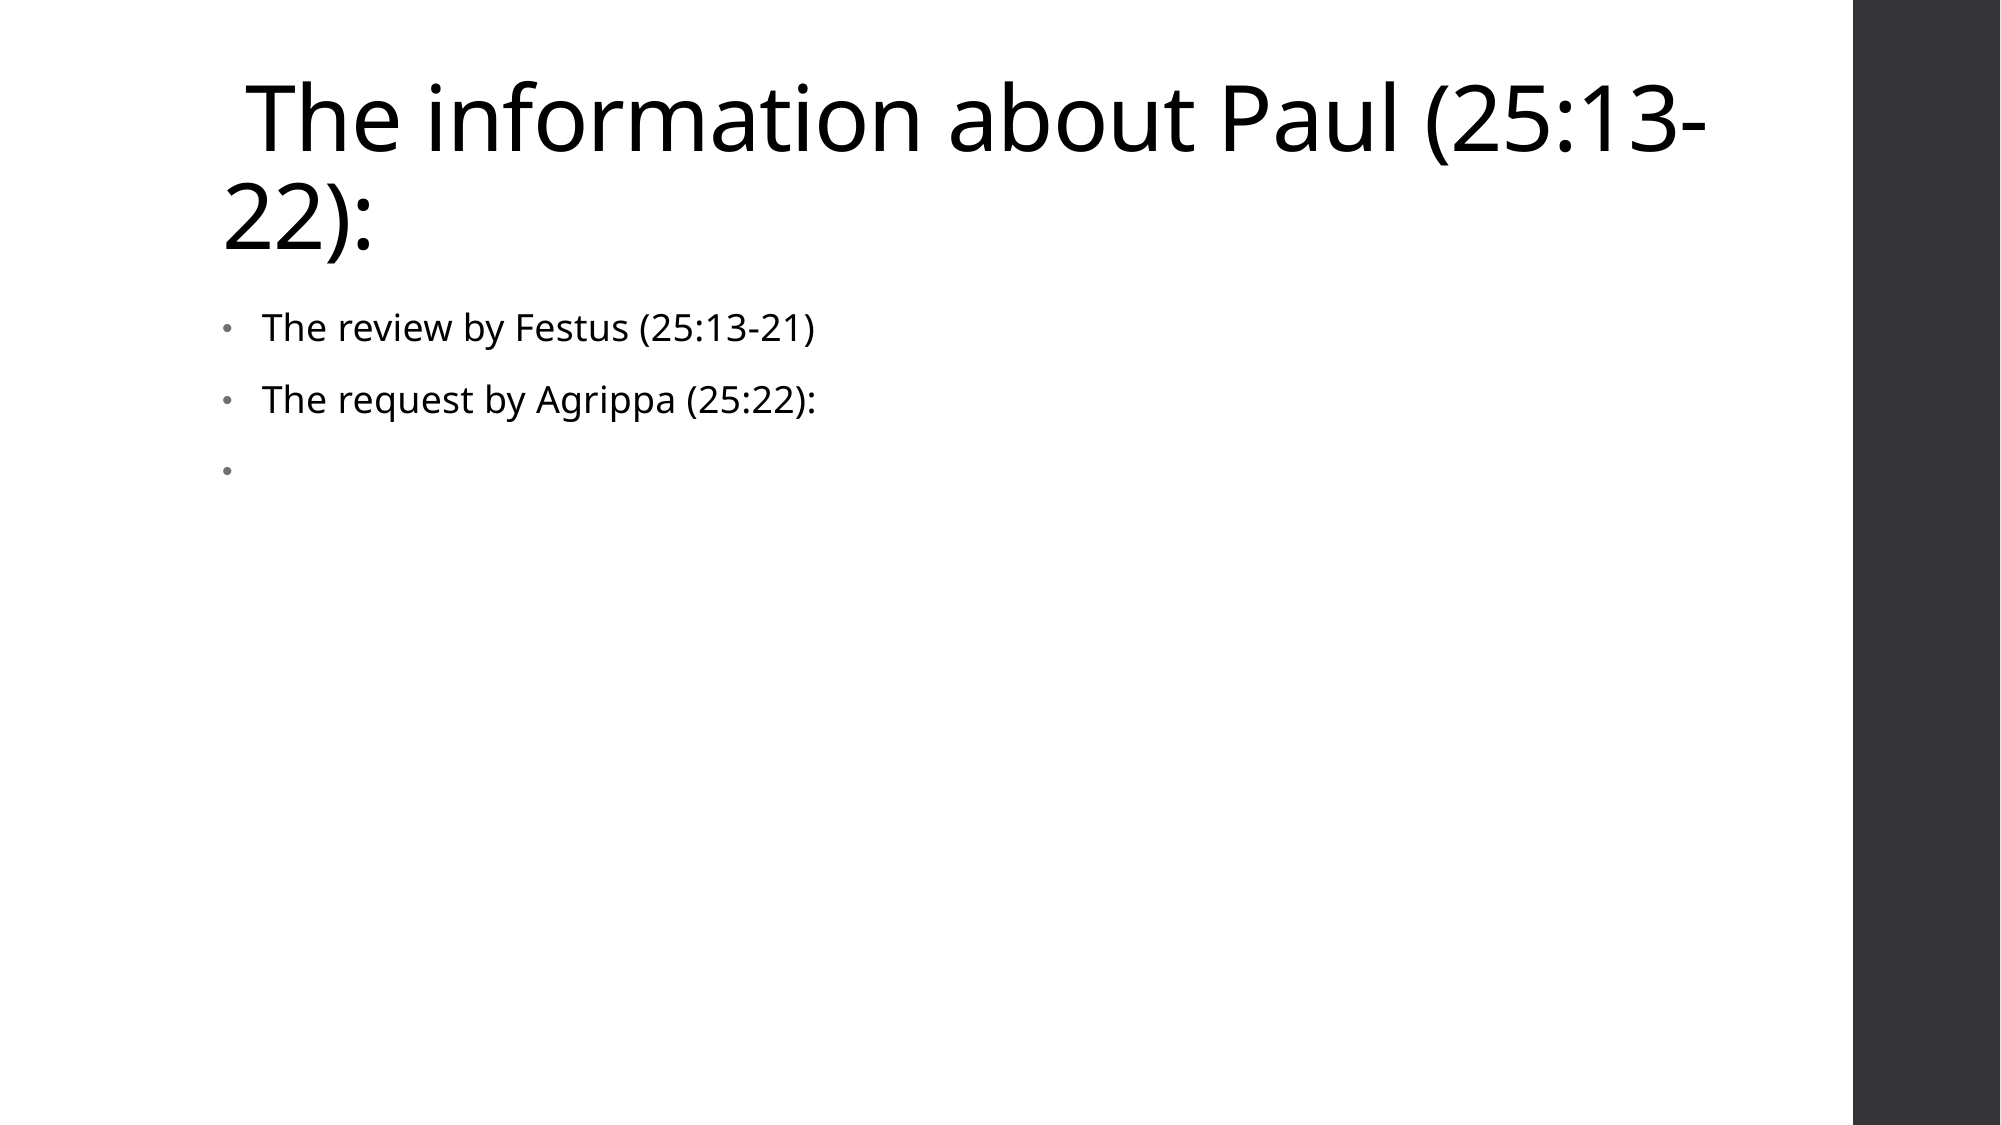

# The information about Paul (25:13-22):
 The review by Festus (25:13-21)
 The request by Agrippa (25:22):